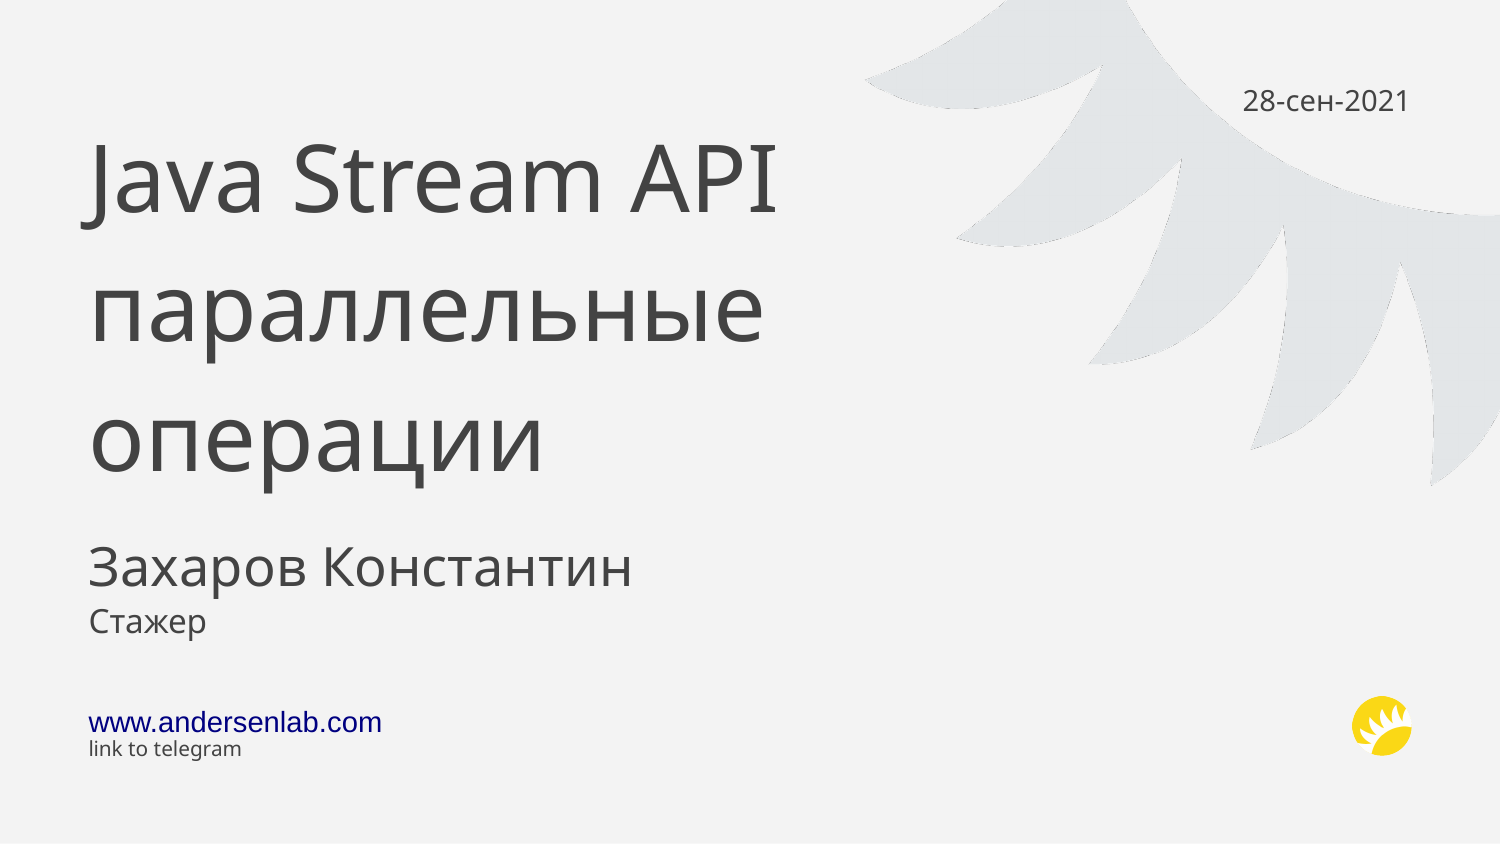

28-сен-2021
Java Stream API параллельные операции
Захаров Константин
Стажер
www.andersenlab.com
link to telegram